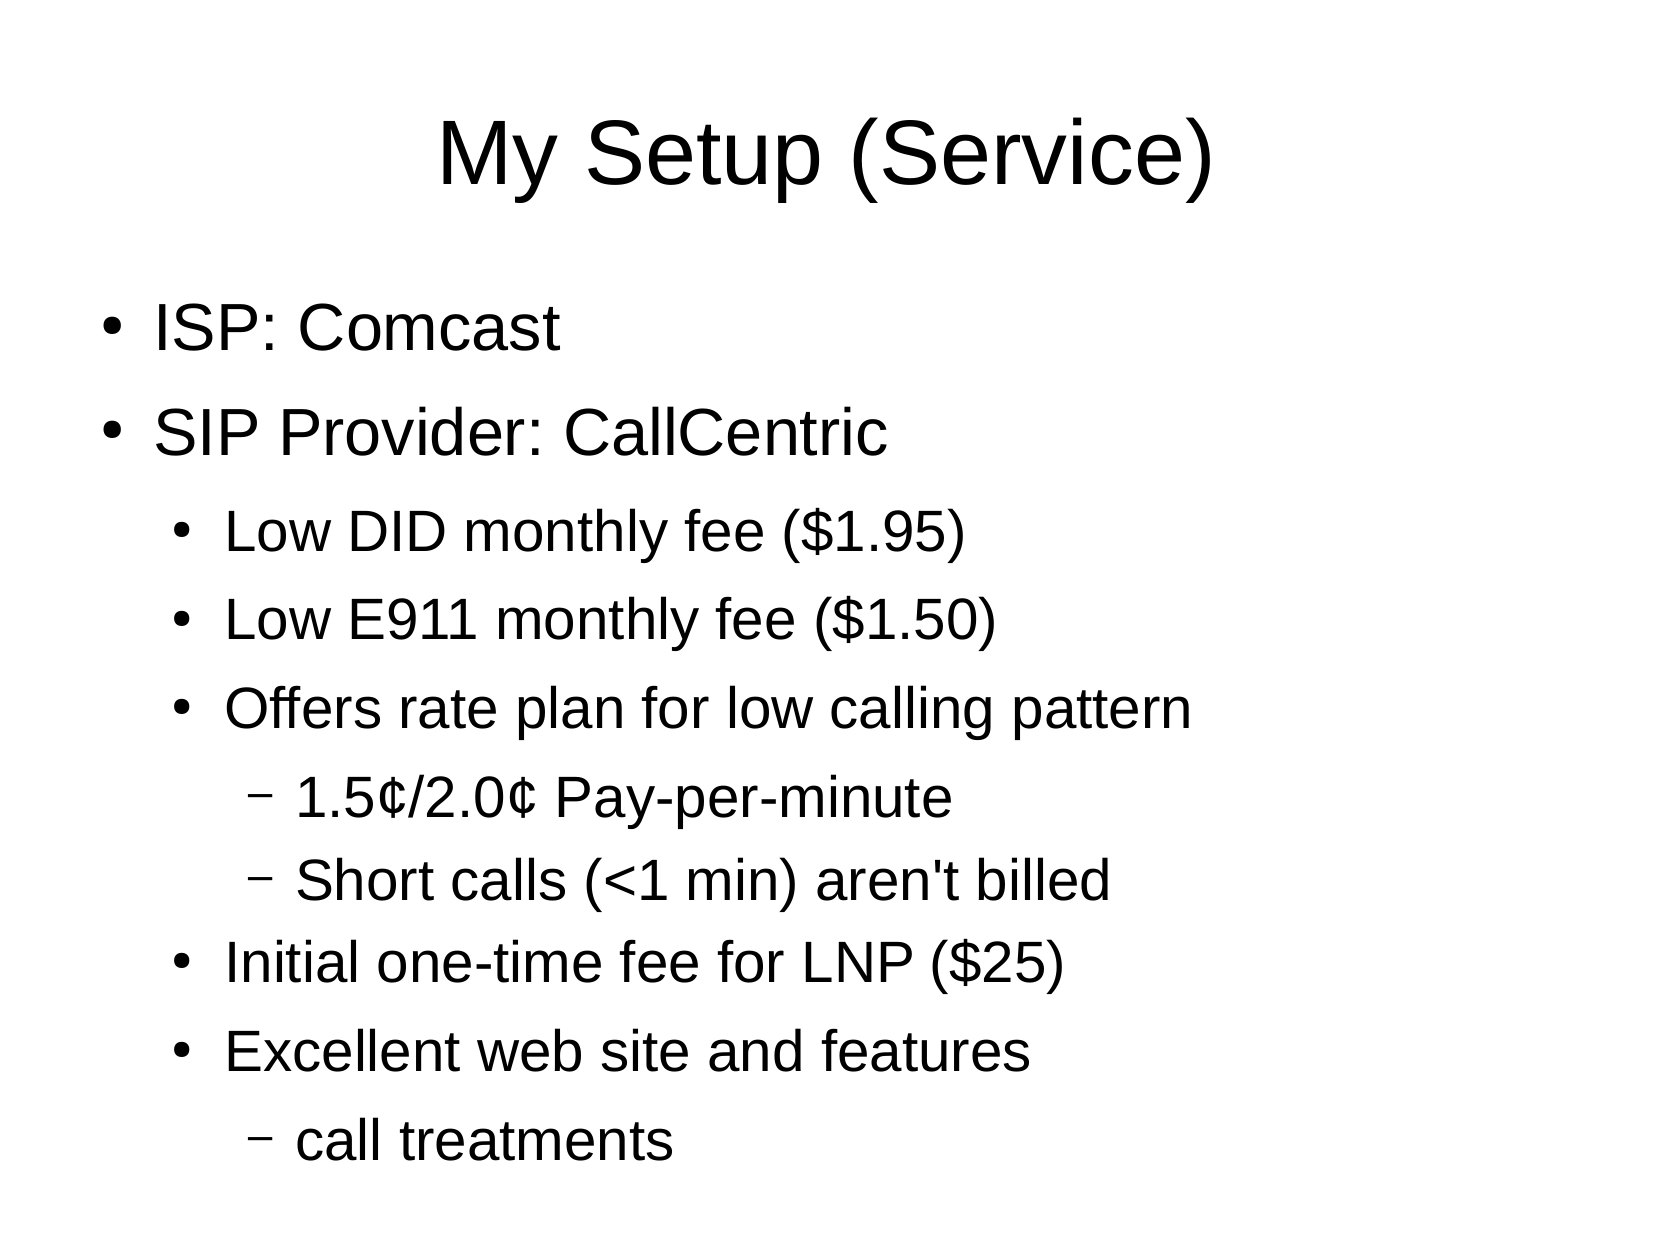

# My Setup (Service)
ISP: Comcast
SIP Provider: CallCentric
Low DID monthly fee ($1.95)
Low E911 monthly fee ($1.50)
Offers rate plan for low calling pattern
1.5¢/2.0¢ Pay-per-minute
Short calls (<1 min) aren't billed
Initial one-time fee for LNP ($25)
Excellent web site and features
call treatments